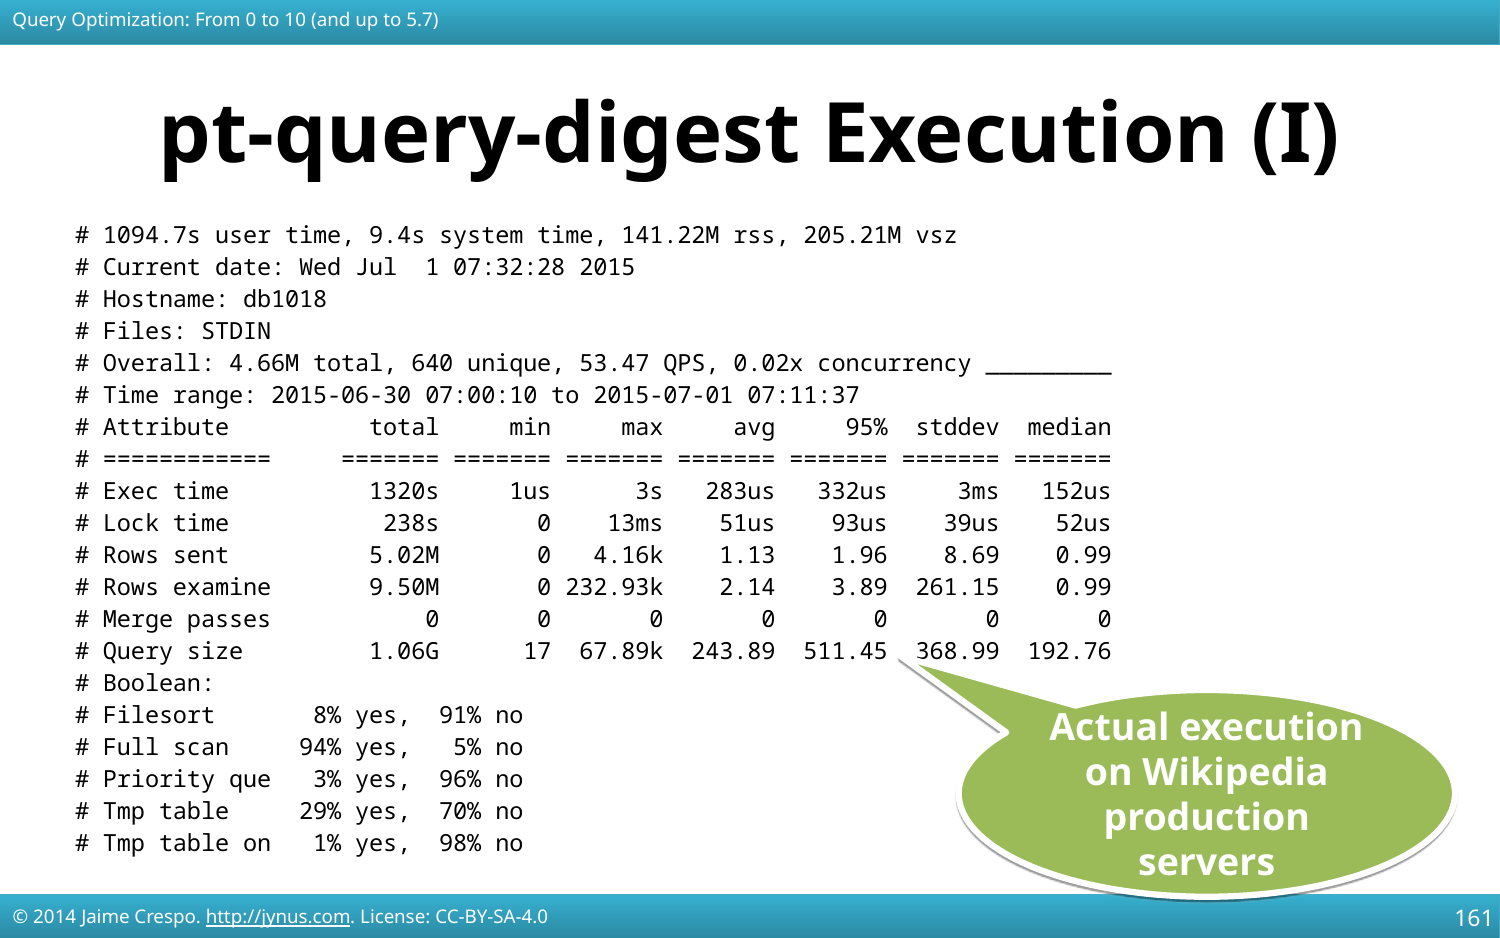

# pt-query-digest Execution (I)
# 1094.7s user time, 9.4s system time, 141.22M rss, 205.21M vsz # Current date: Wed Jul 1 07:32:28 2015 # Hostname: db1018 # Files: STDIN # Overall: 4.66M total, 640 unique, 53.47 QPS, 0.02x concurrency _________ # Time range: 2015-06-30 07:00:10 to 2015-07-01 07:11:37 # Attribute total min max avg 95% stddev median # ============ ======= ======= ======= ======= ======= ======= ======= # Exec time 1320s 1us 3s 283us 332us 3ms 152us # Lock time 238s 0 13ms 51us 93us 39us 52us # Rows sent 5.02M 0 4.16k 1.13 1.96 8.69 0.99 # Rows examine 9.50M 0 232.93k 2.14 3.89 261.15 0.99 # Merge passes 0 0 0 0 0 0 0 # Query size 1.06G 17 67.89k 243.89 511.45 368.99 192.76 # Boolean: # Filesort 8% yes, 91% no # Full scan 94% yes, 5% no # Priority que 3% yes, 96% no # Tmp table 29% yes, 70% no # Tmp table on 1% yes, 98% no
Actual execution on Wikipedia production servers